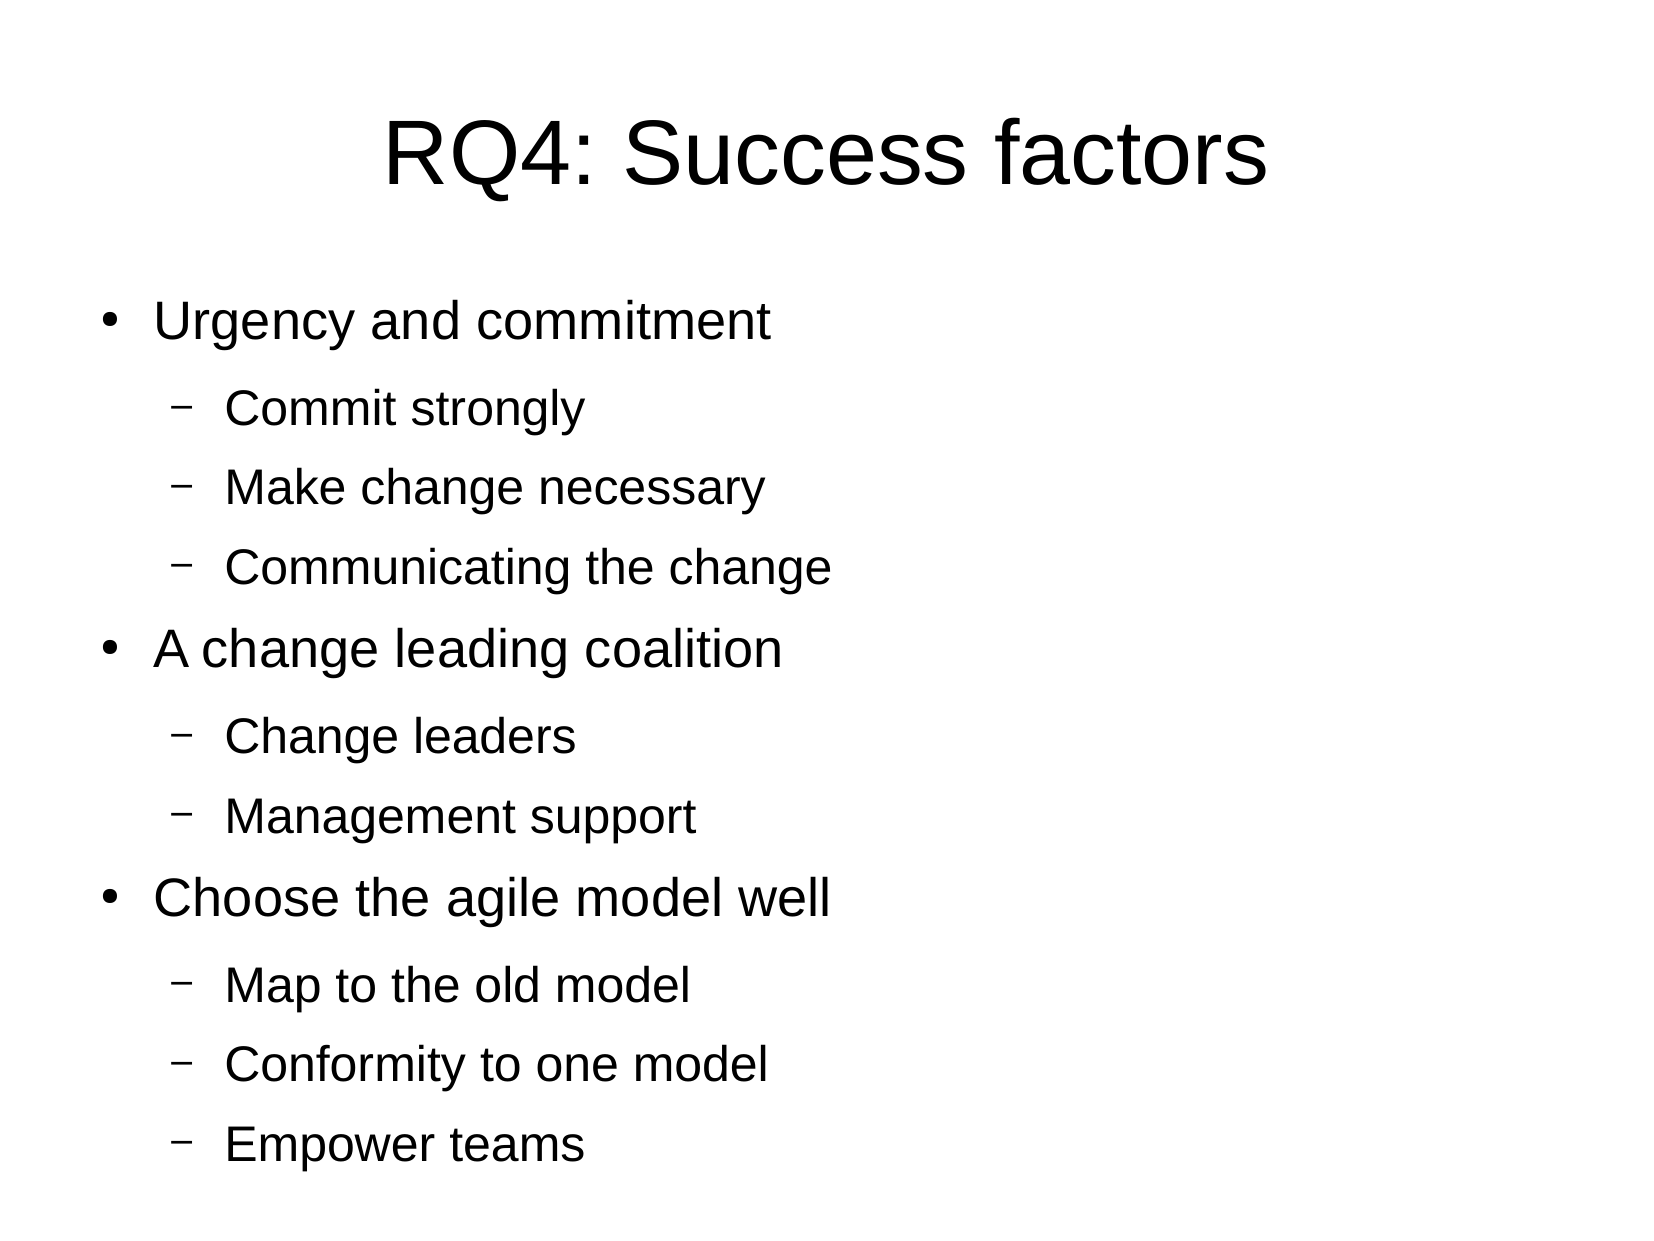

# RQ4: Success factors
Urgency and commitment
Commit strongly
Make change necessary
Communicating the change
A change leading coalition
Change leaders
Management support
Choose the agile model well
Map to the old model
Conformity to one model
Empower teams